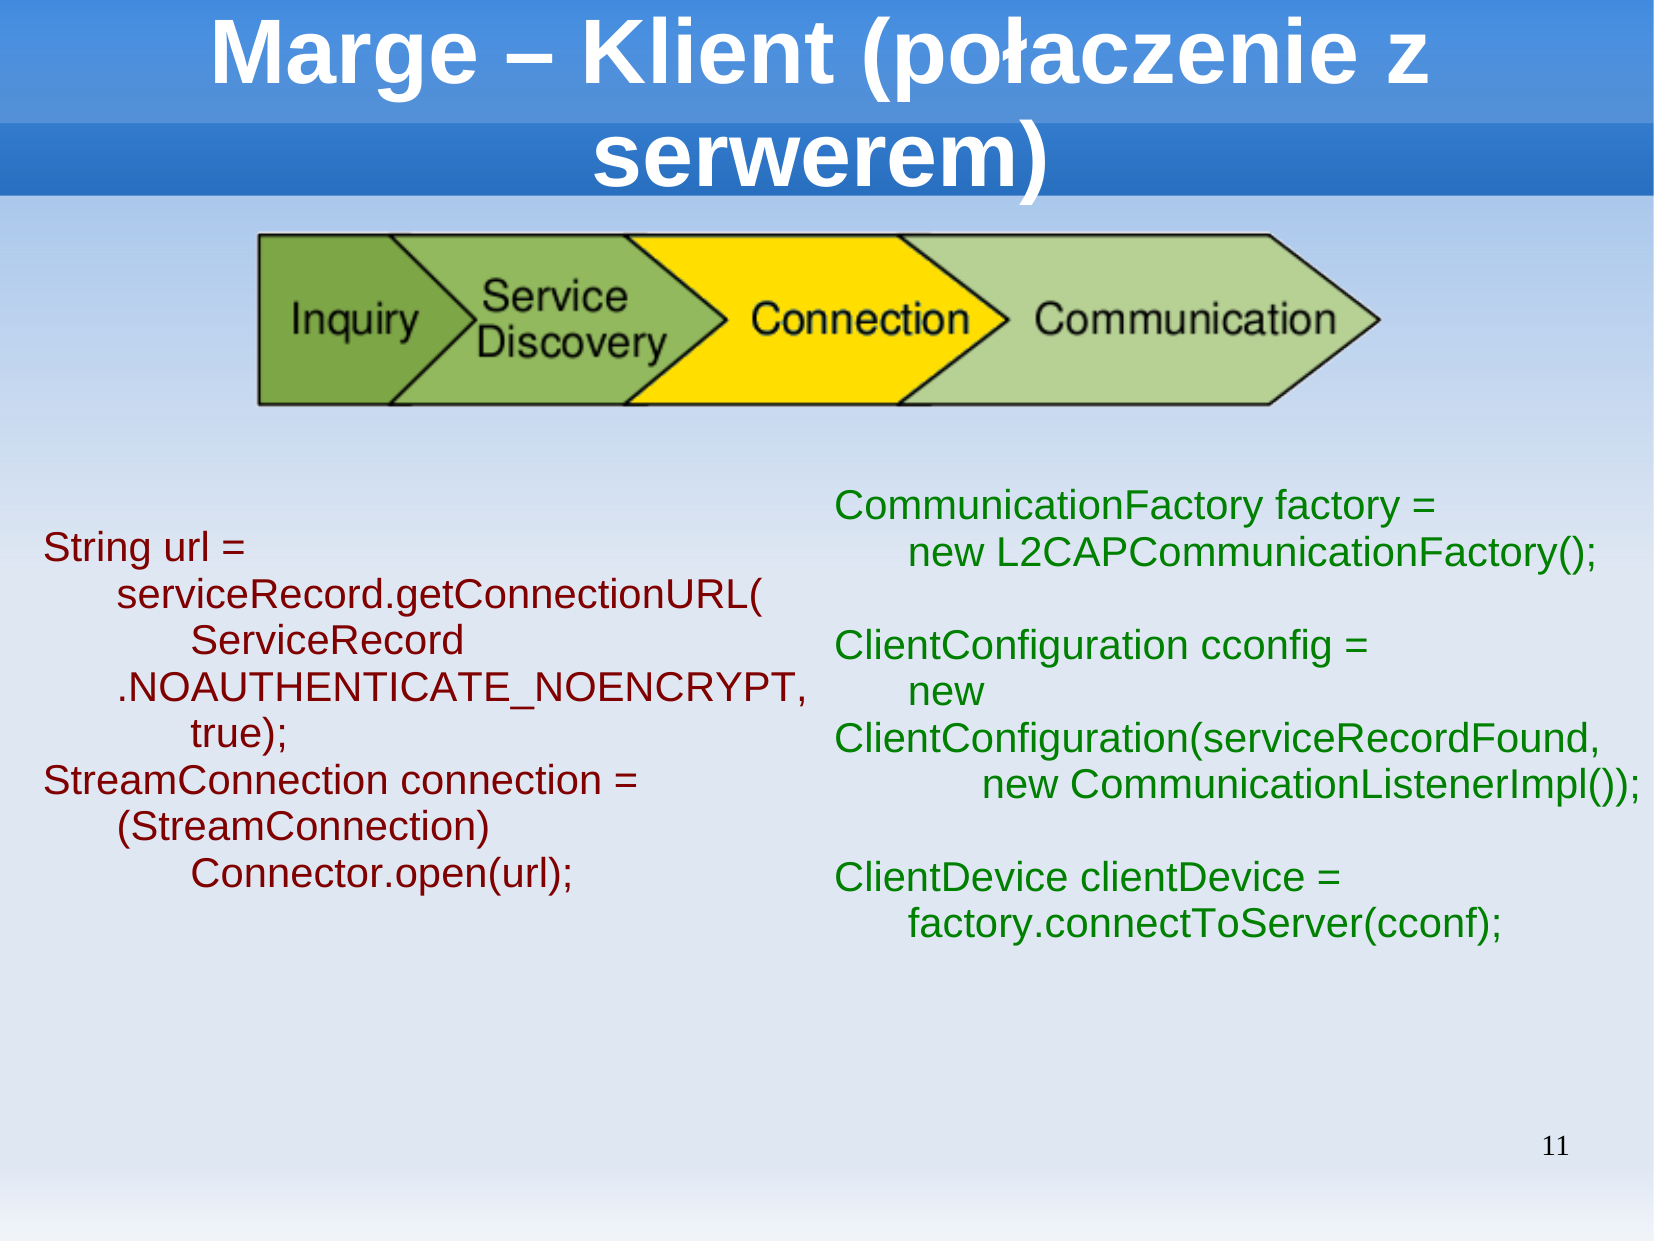

# Marge – Klient (połaczenie z serwerem)
CommunicationFactory factory =
	new L2CAPCommunicationFactory();
ClientConfiguration cconfig =
	new
ClientConfiguration(serviceRecordFound, 		new CommunicationListenerImpl());
ClientDevice clientDevice =
	factory.connectToServer(cconf);
String url =
	serviceRecord.getConnectionURL(			ServiceRecord
	.NOAUTHENTICATE_NOENCRYPT,
		true);
StreamConnection connection =
	(StreamConnection)
		Connector.open(url);
11